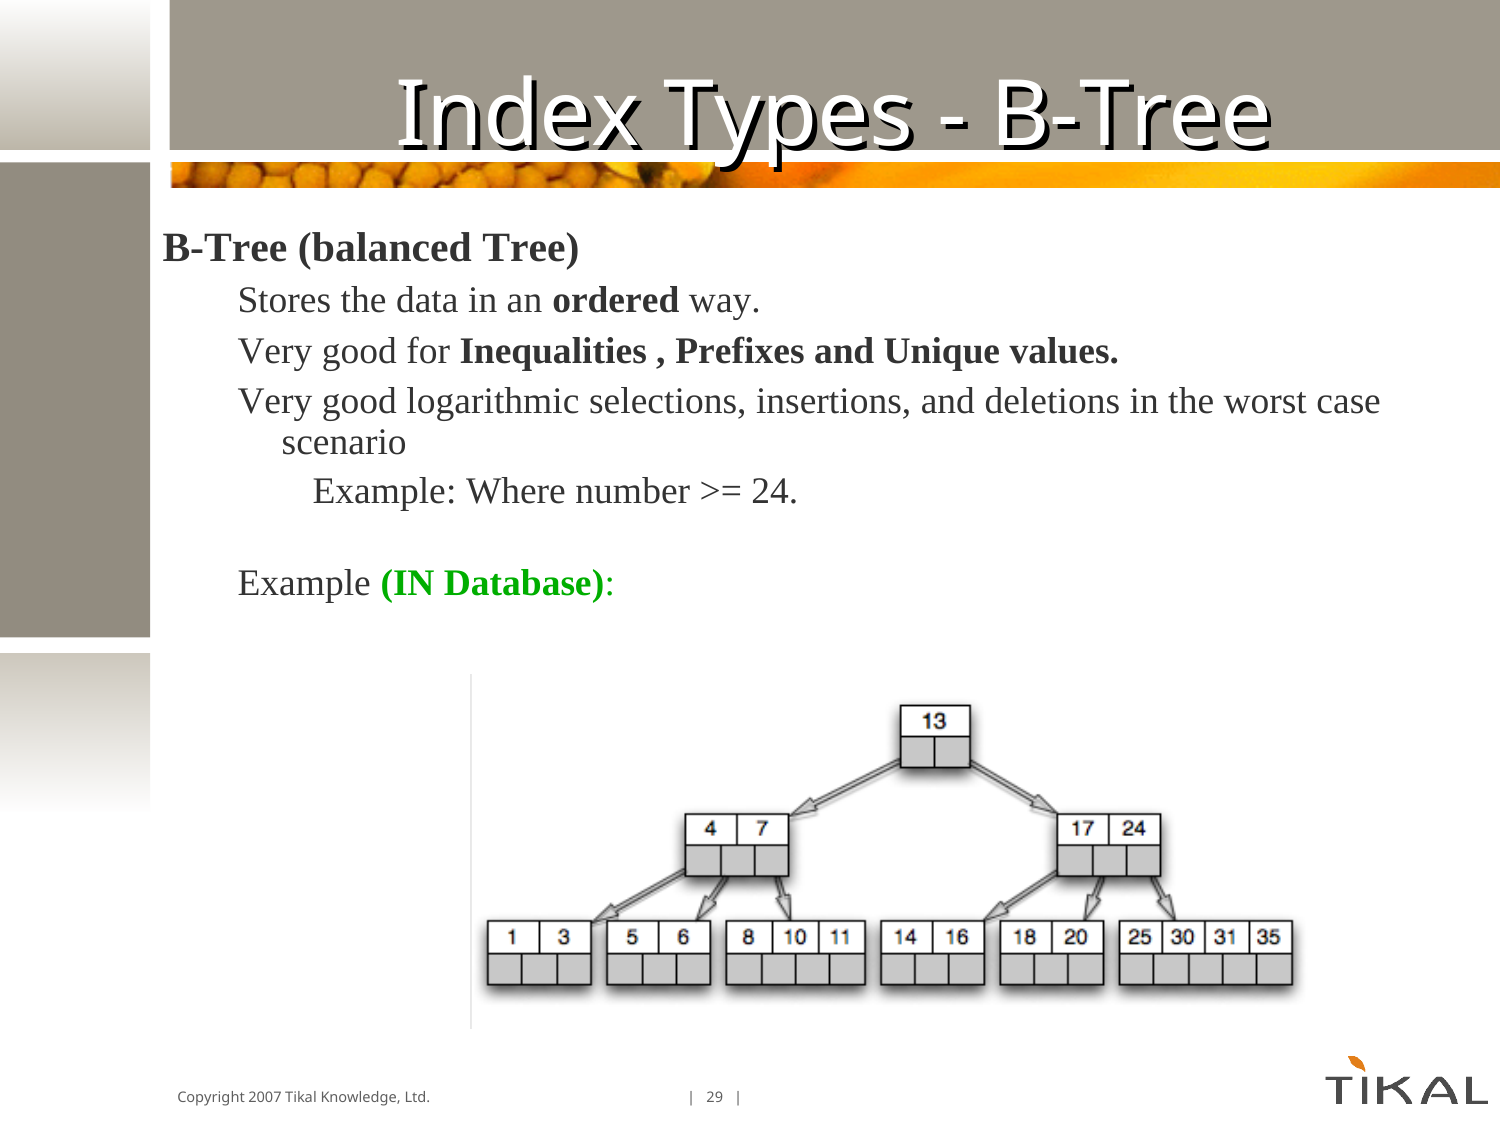

# Index Types - B-Tree
B-Tree (balanced Tree)
Stores the data in an ordered way.
Very good for Inequalities , Prefixes and Unique values.
Very good logarithmic selections, insertions, and deletions in the worst case scenario
Example: Where number >= 24.
Example (IN Database):